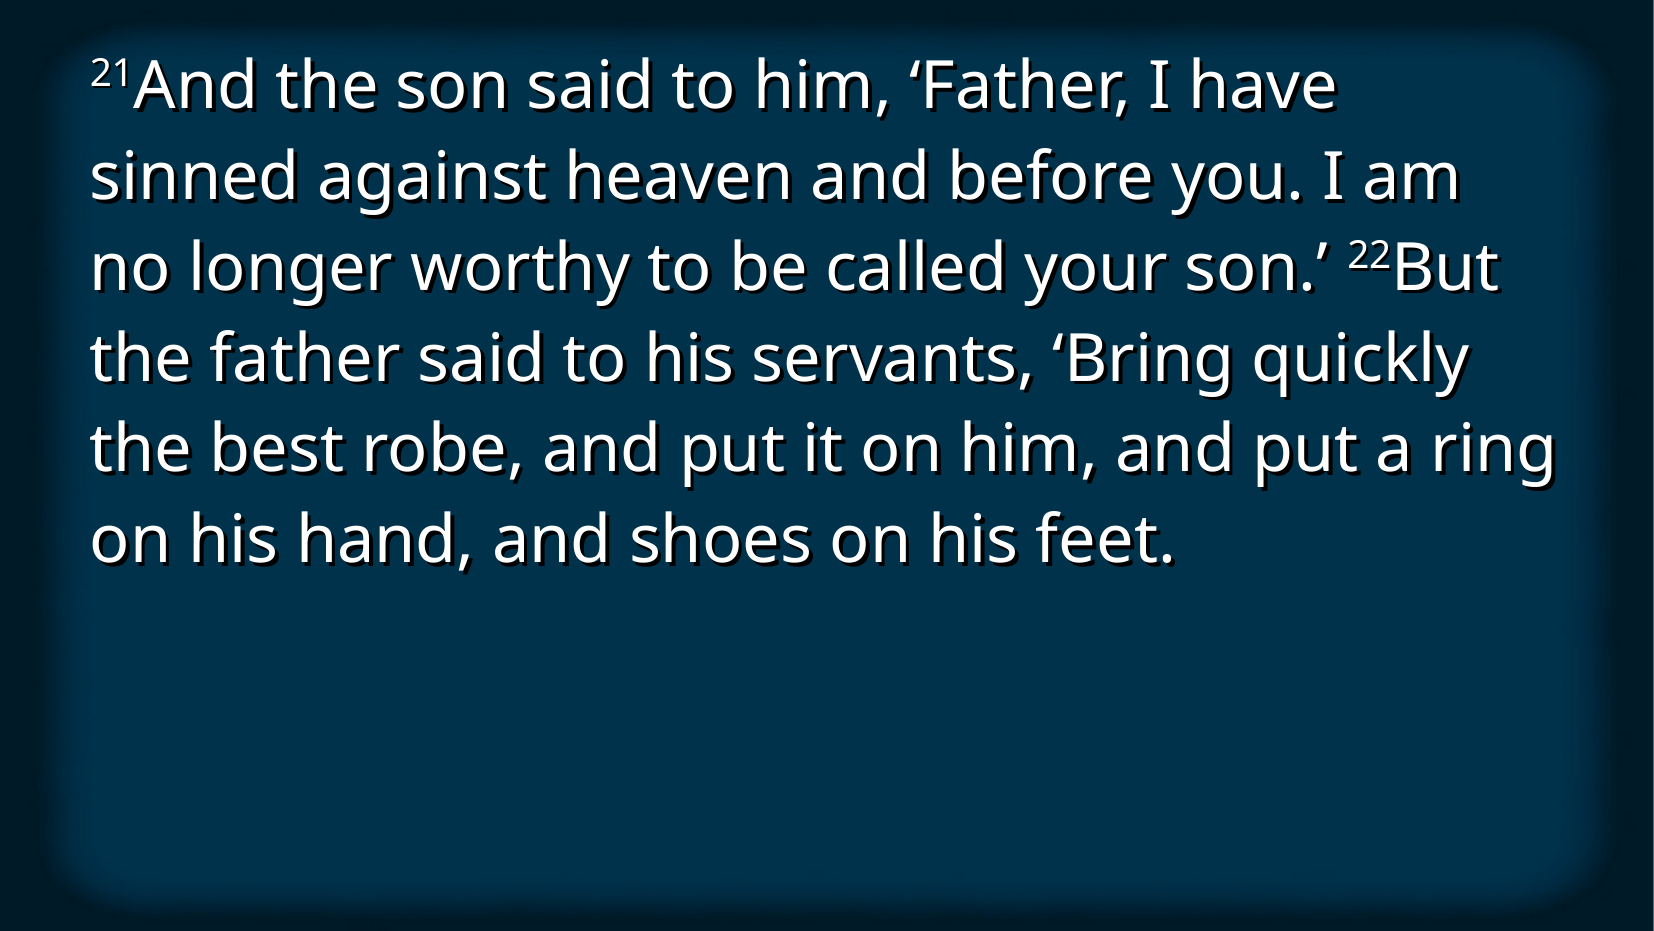

21And the son said to him, ‘Father, I have sinned against heaven and before you. I am no longer worthy to be called your son.’ 22But the father said to his servants, ‘Bring quickly the best robe, and put it on him, and put a ring on his hand, and shoes on his feet.